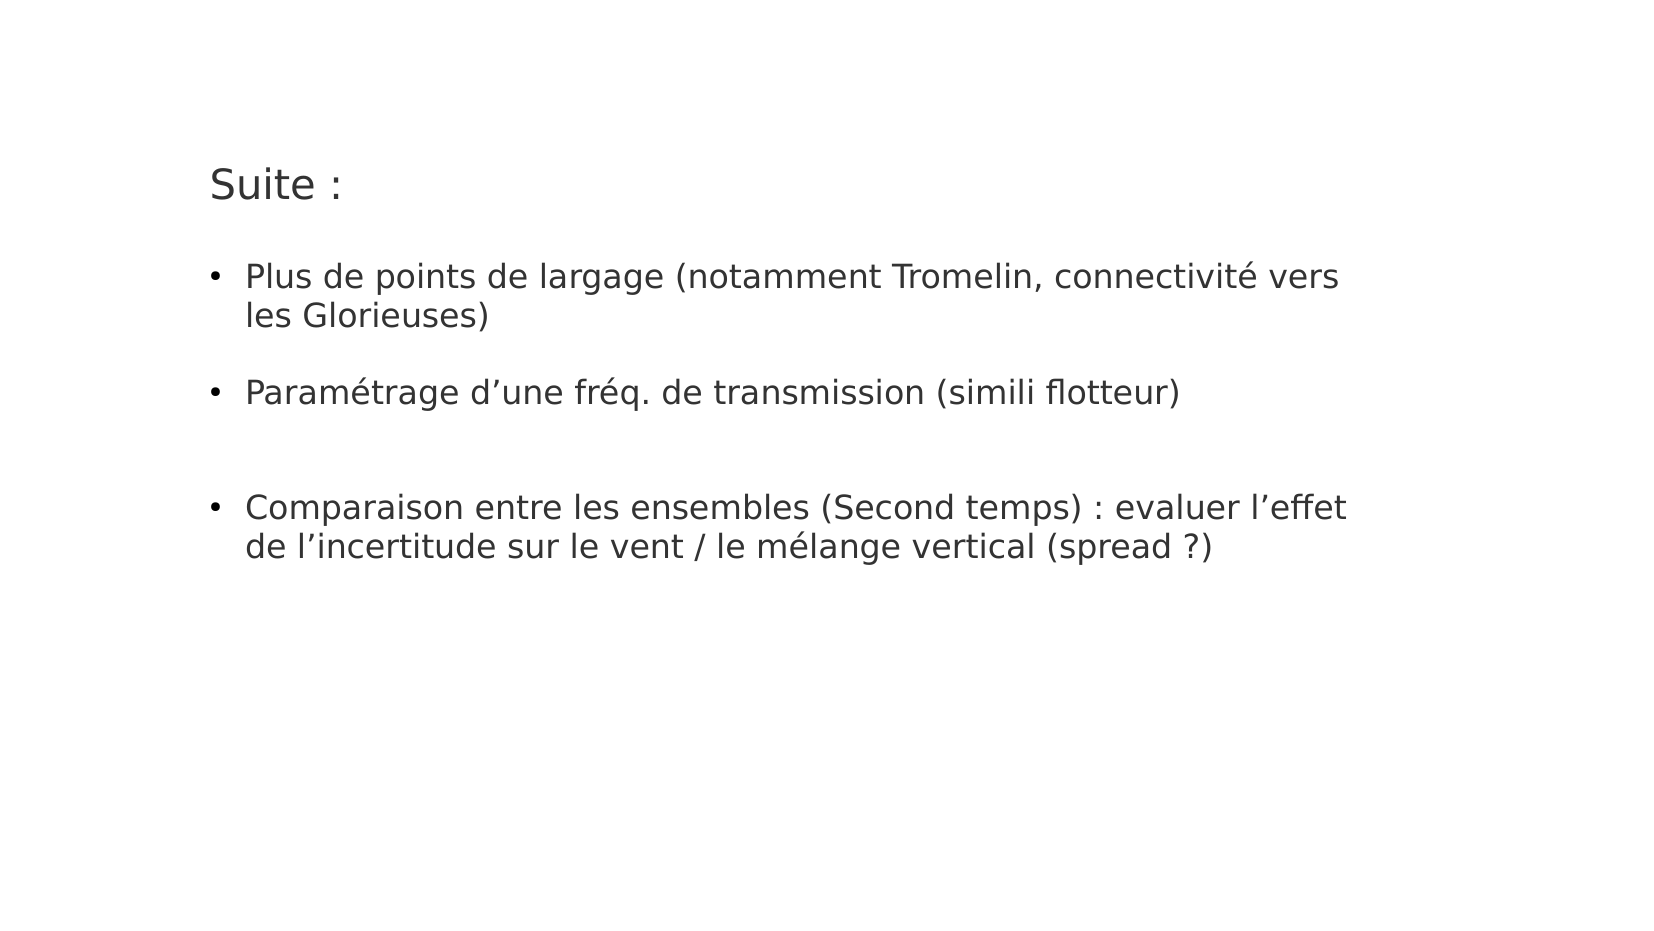

Suite :
Plus de points de largage (notamment Tromelin, connectivité vers les Glorieuses)
Paramétrage d’une fréq. de transmission (simili flotteur)
Comparaison entre les ensembles (Second temps) : evaluer l’effet de l’incertitude sur le vent / le mélange vertical (spread ?)